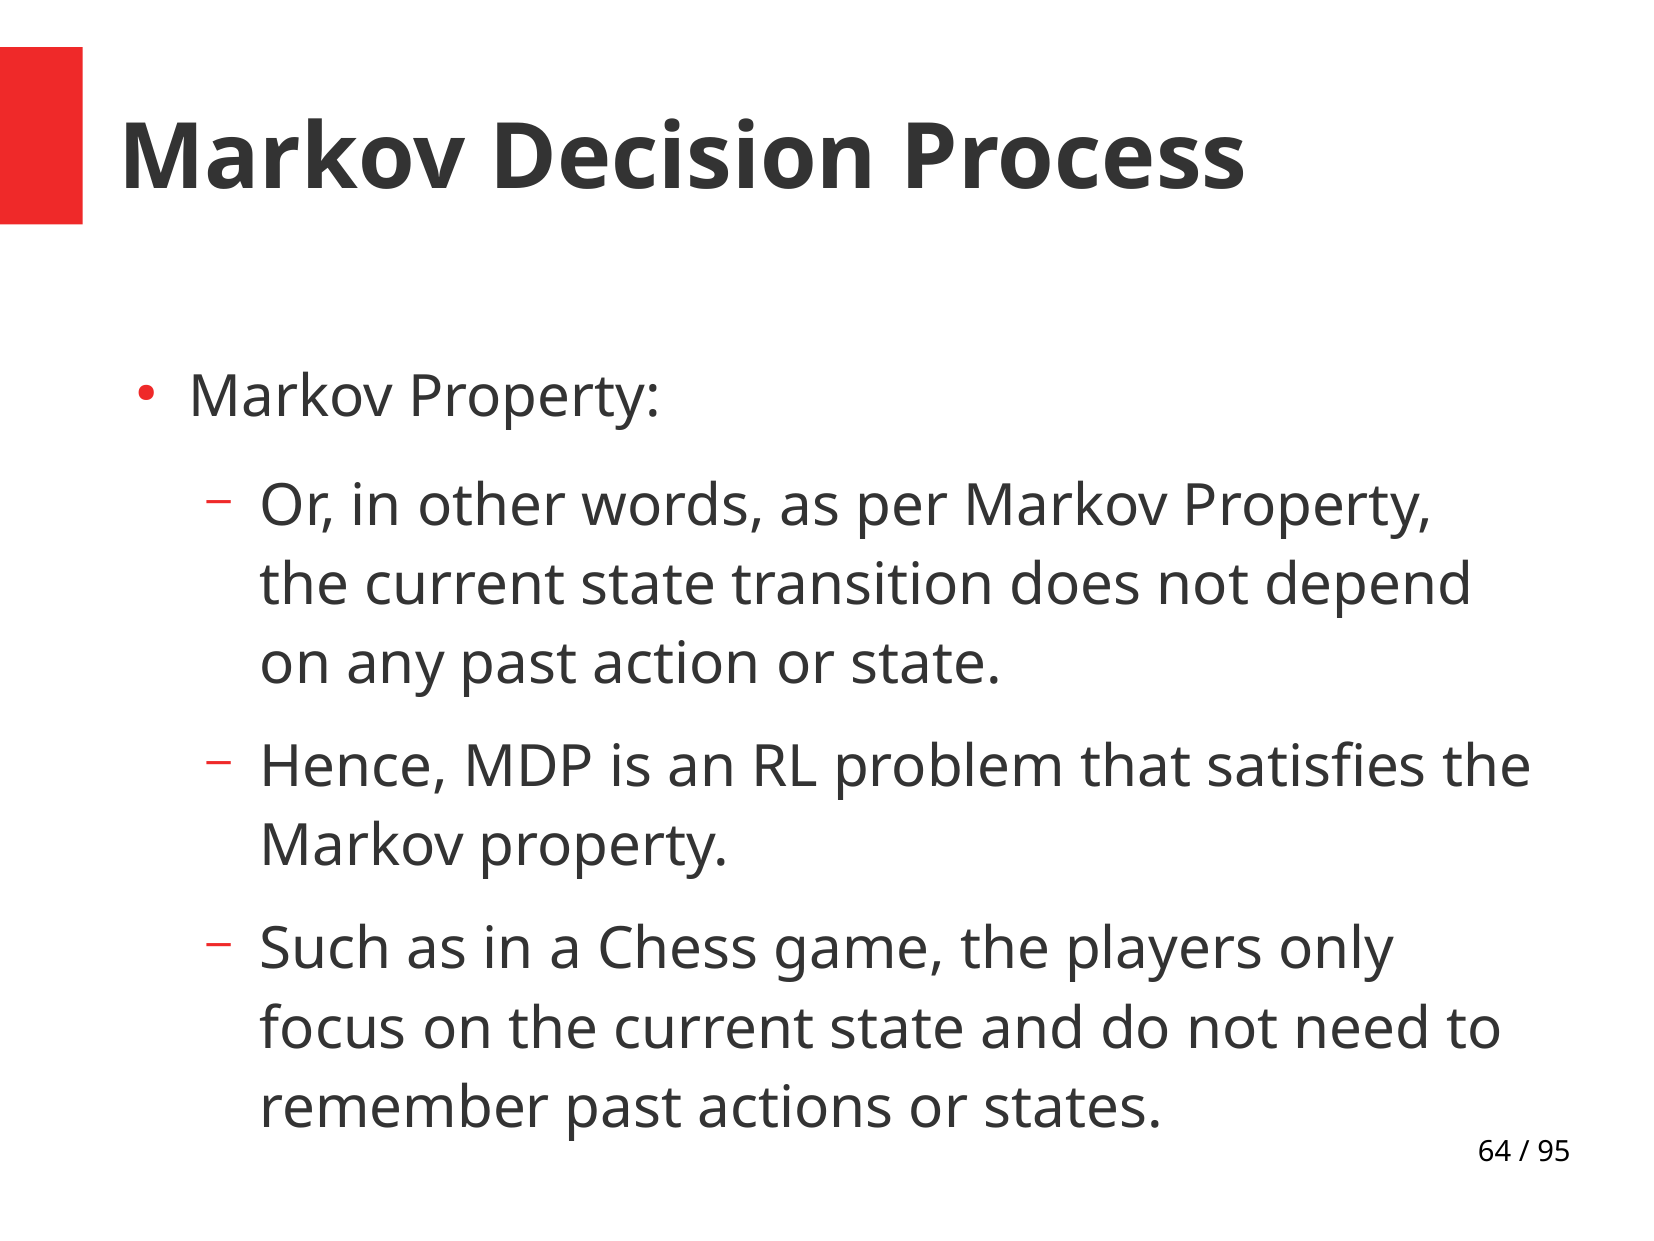

# Markov Decision Process
Markov Property:
Or, in other words, as per Markov Property, the current state transition does not depend on any past action or state.
Hence, MDP is an RL problem that satisfies the Markov property.
Such as in a Chess game, the players only focus on the current state and do not need to remember past actions or states.
64